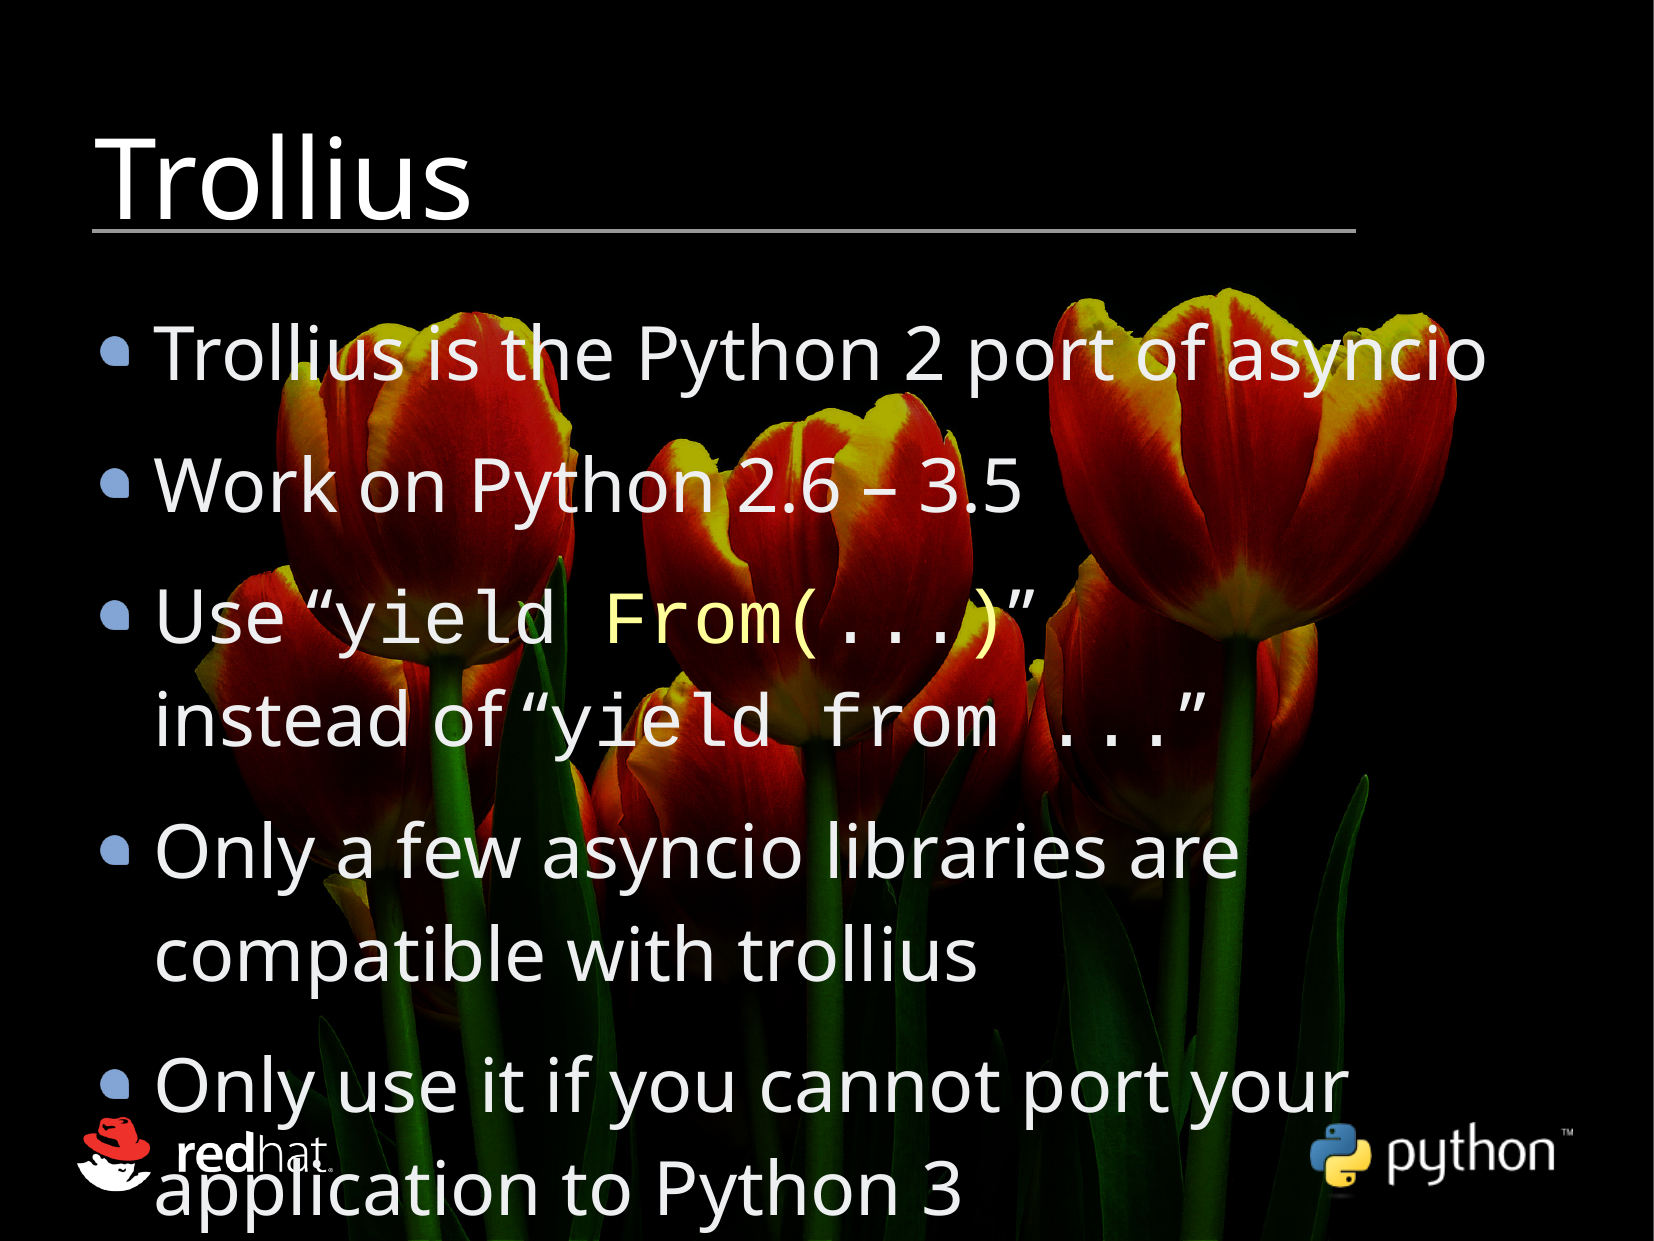

Trollius
# Trollius is the Python 2 port of asyncio
Work on Python 2.6 – 3.5
Use “yield From(...)”
instead of “yield from ...”
Only a few asyncio libraries are compatible with trollius
Only use it if you cannot port your application to Python 3